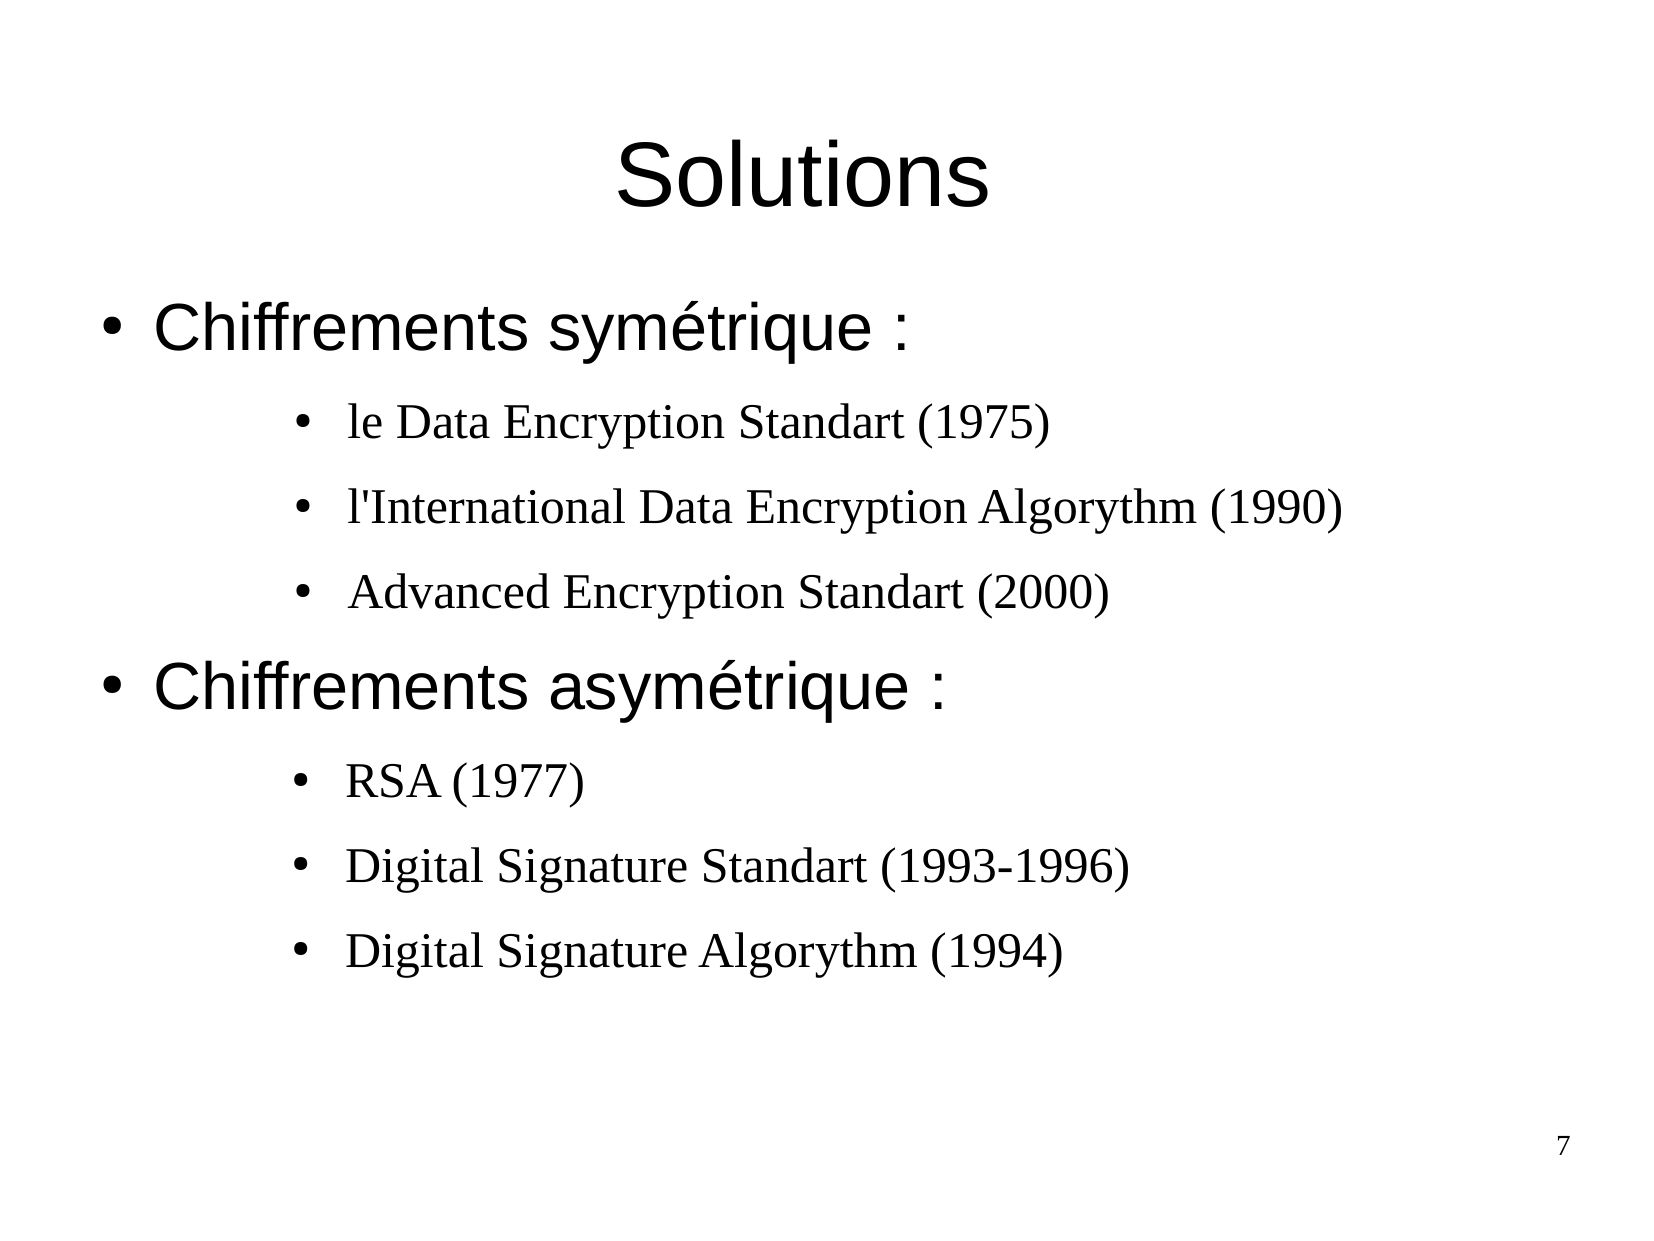

# Solutions
Chiffrements symétrique :
le Data Encryption Standart (1975)
l'International Data Encryption Algorythm (1990)
Advanced Encryption Standart (2000)
Chiffrements asymétrique :
RSA (1977)
Digital Signature Standart (1993-1996)
Digital Signature Algorythm (1994)
7